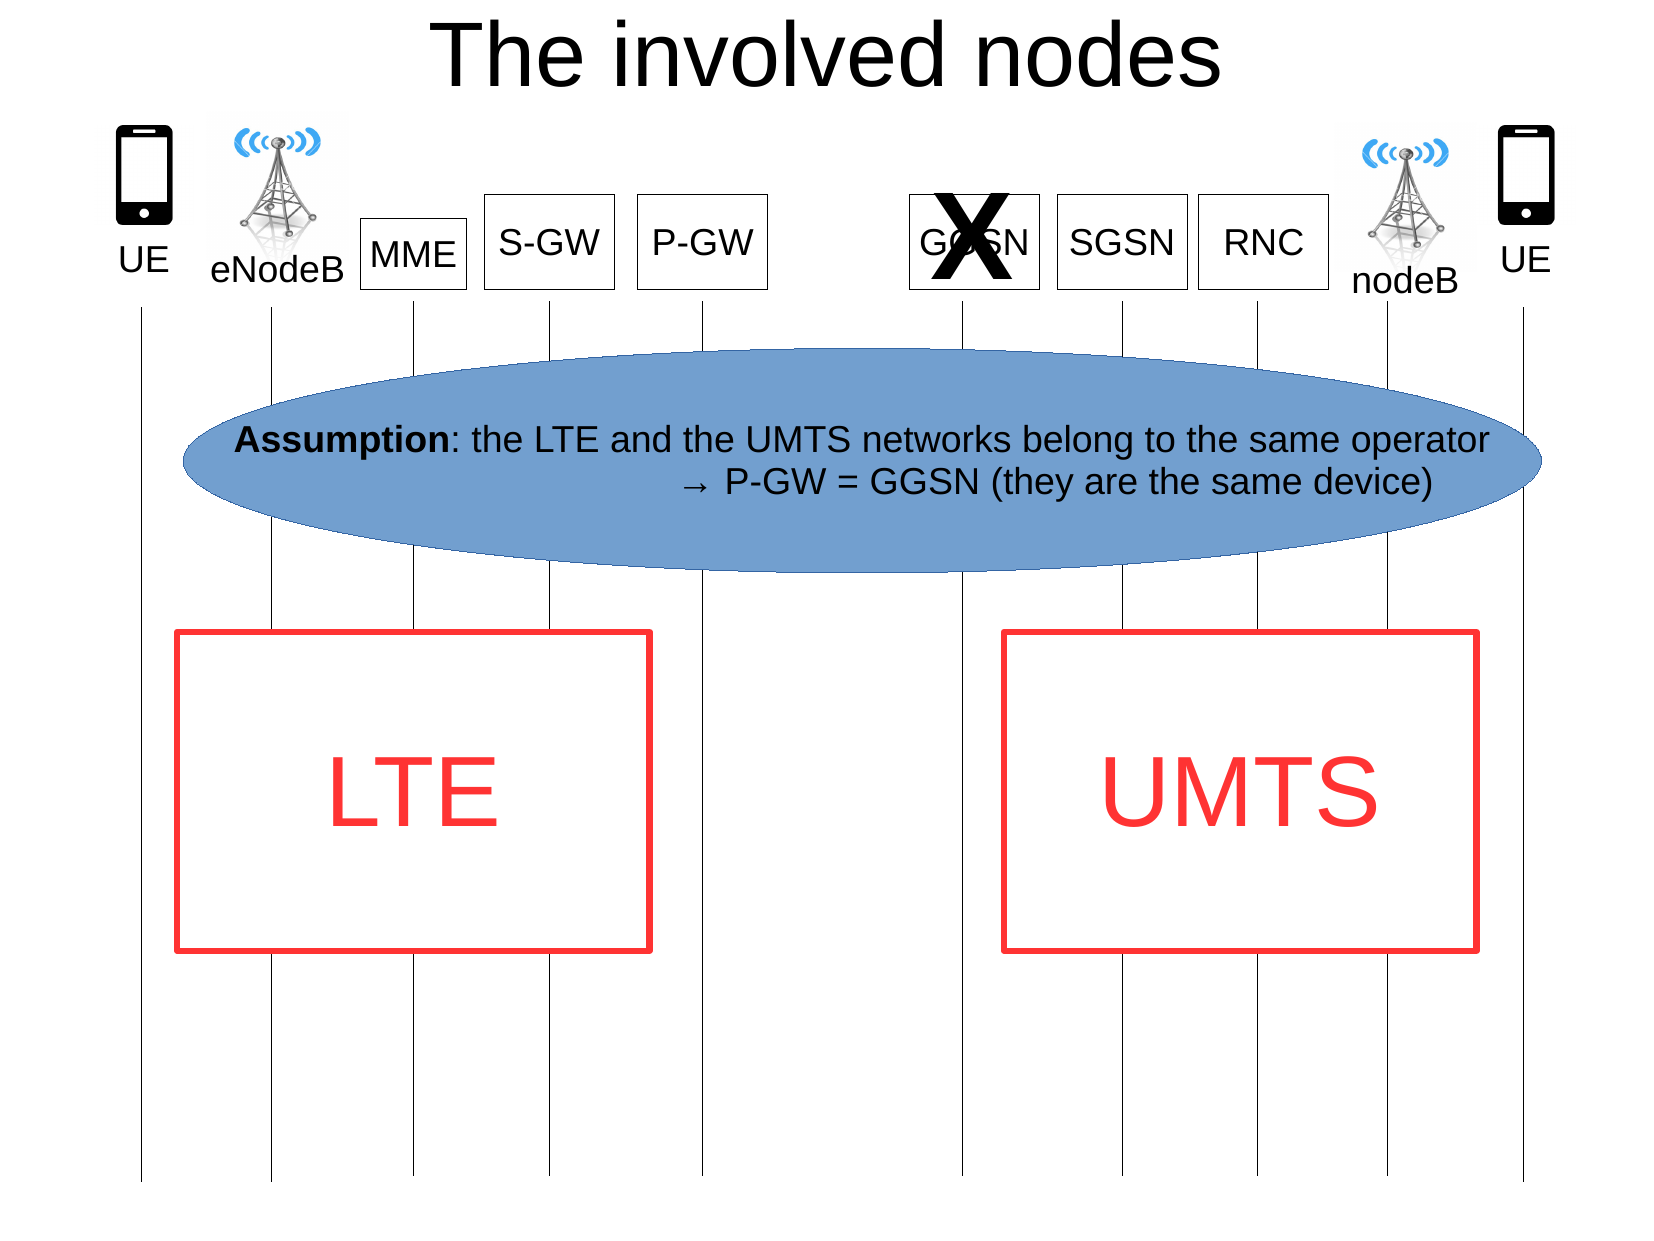

# The involved nodes
eNodeB
nodeB
UE
UE
X
S-GW
P-GW
GGSN
SGSN
RNC
MME
Assumption: the LTE and the UMTS networks belong to the same operator
						→ P-GW = GGSN (they are the same device)
LTE
UMTS